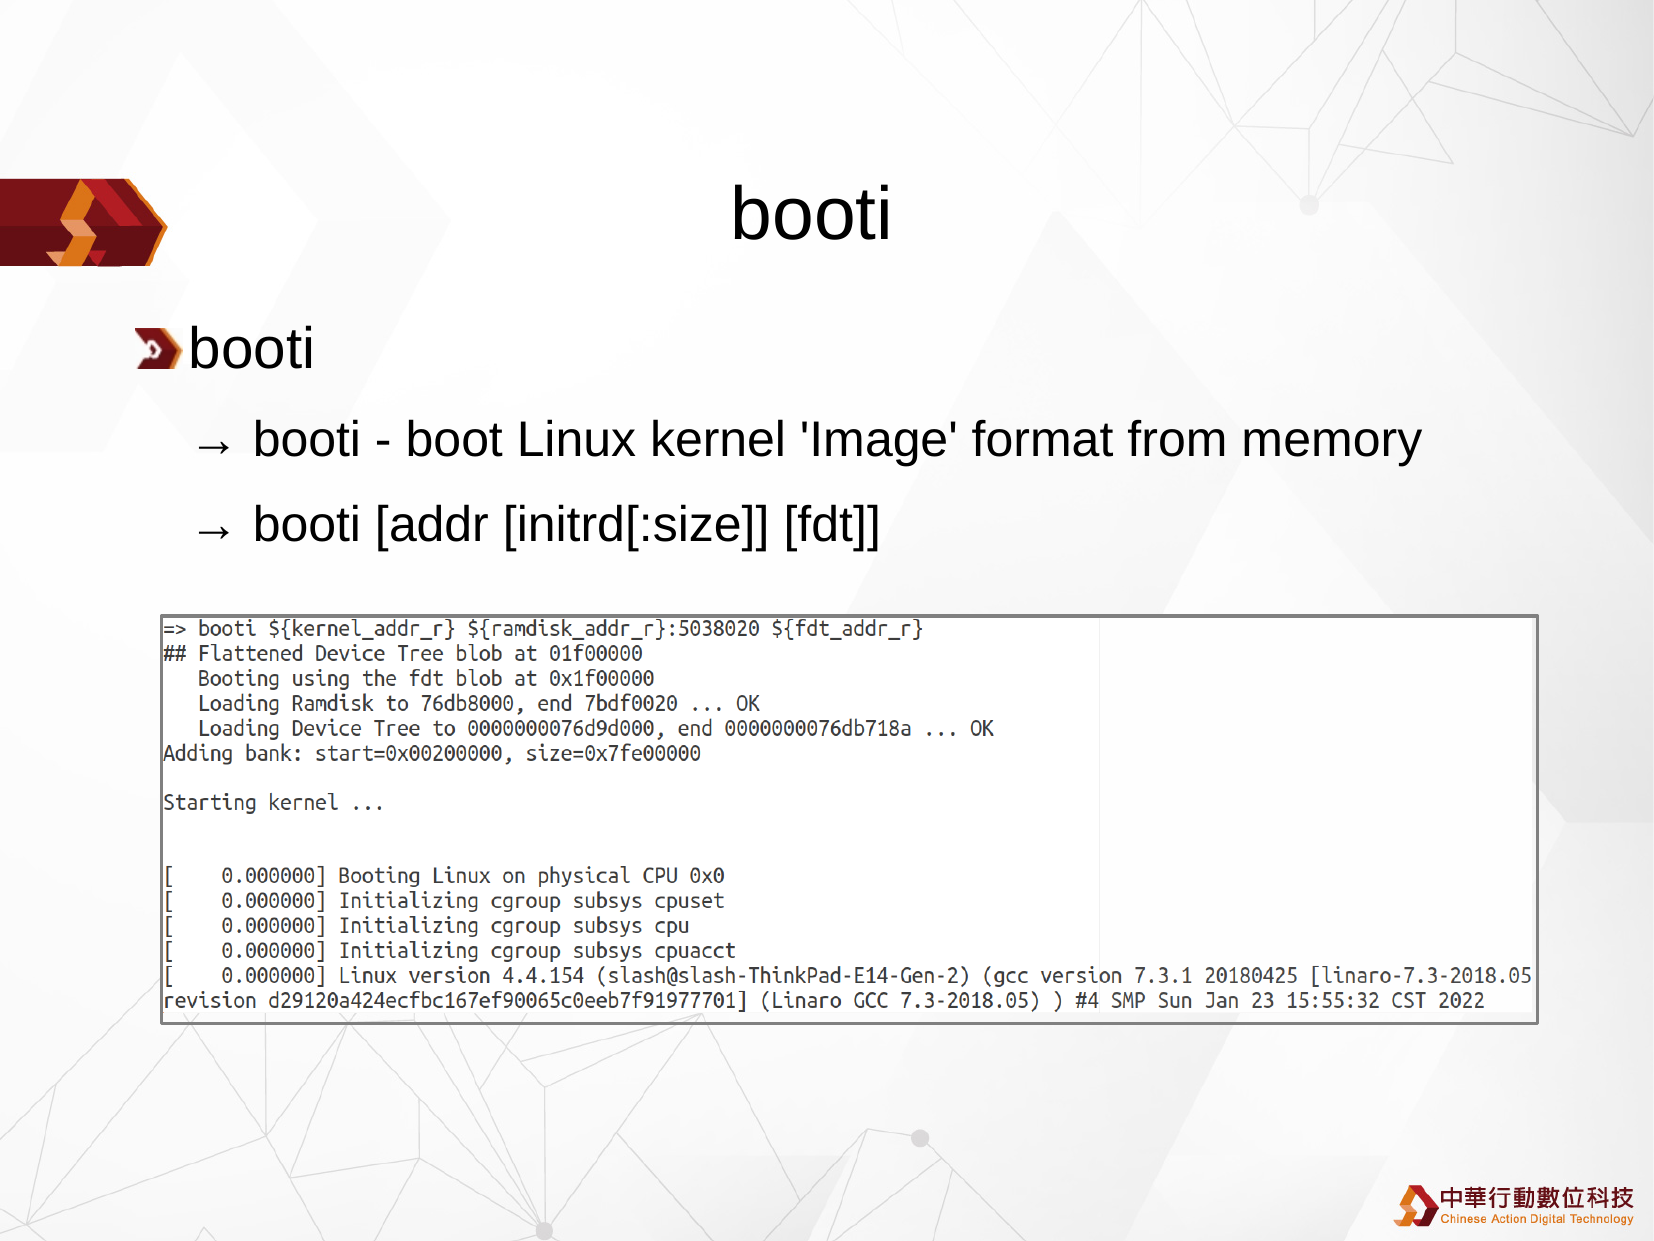

# booti
booti
→ booti - boot Linux kernel 'Image' format from memory
→ booti [addr [initrd[:size]] [fdt]]